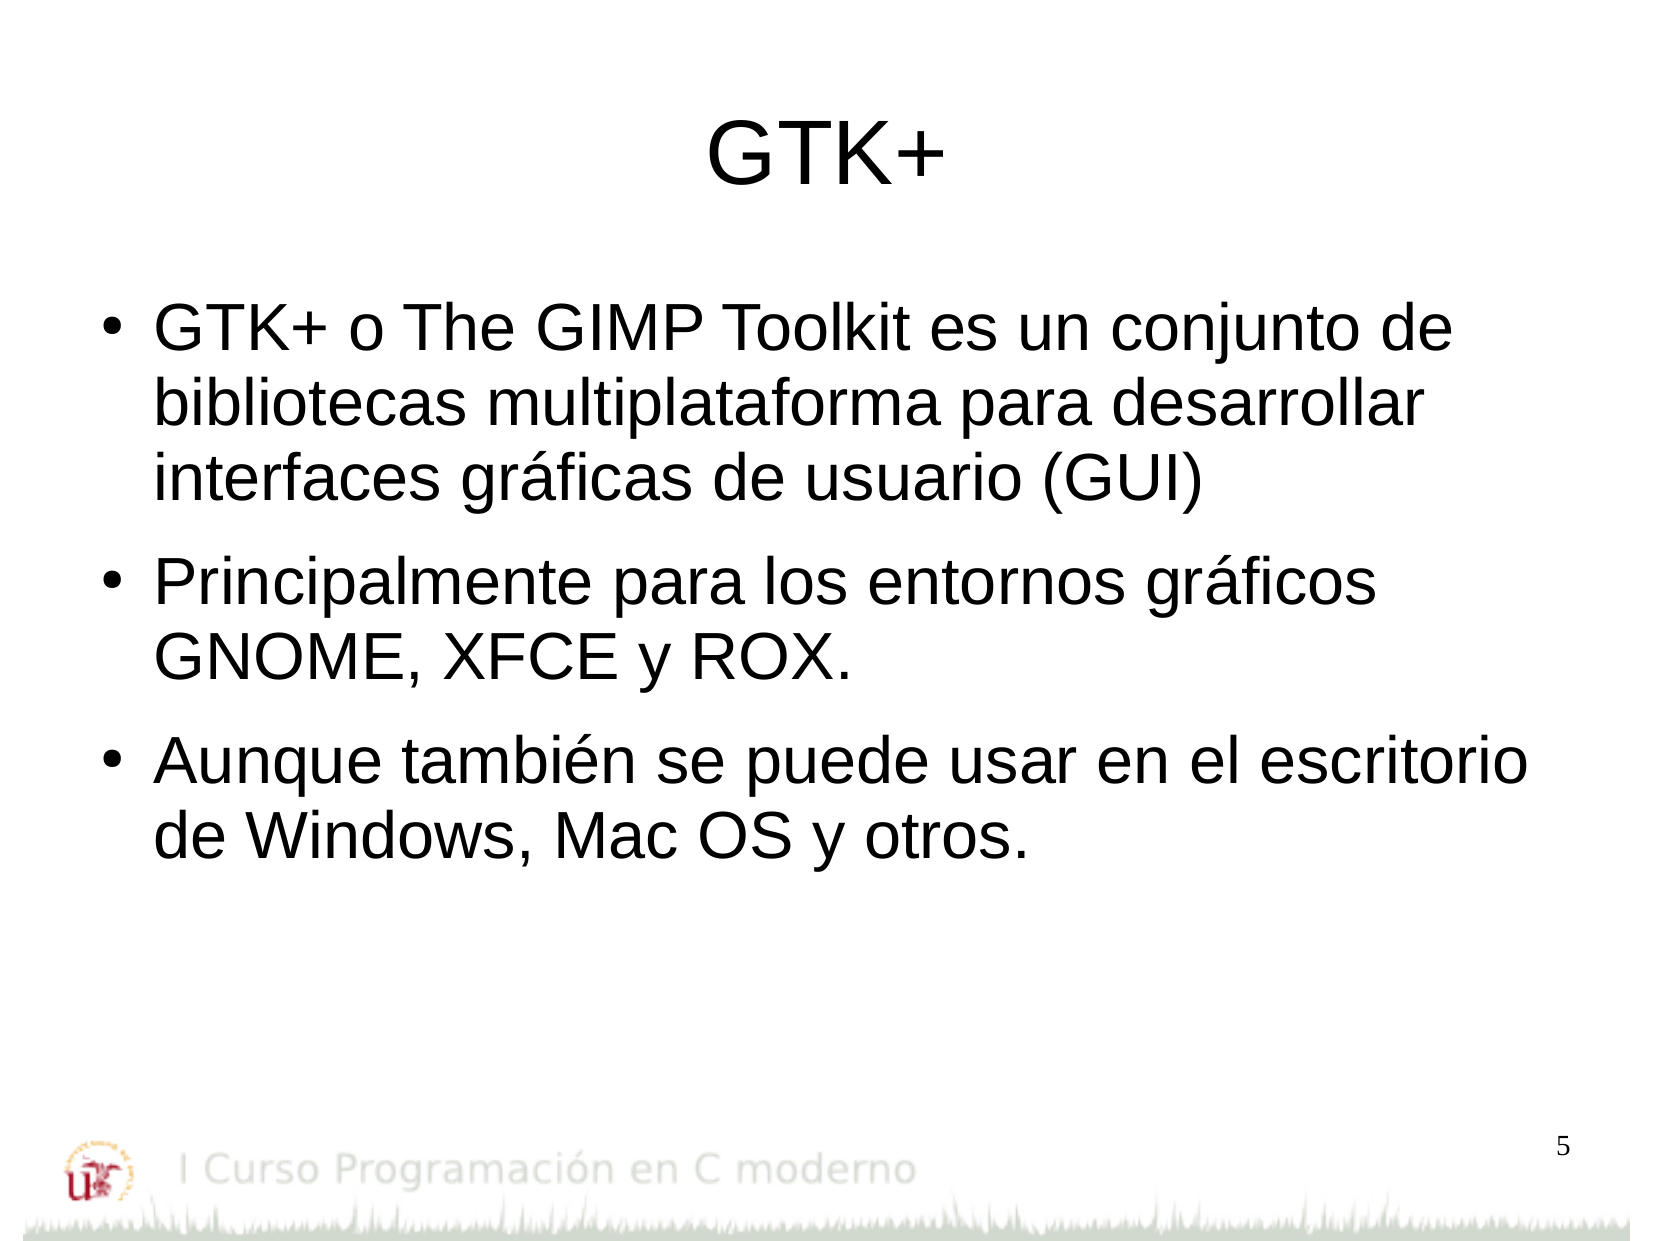

# GTK+
GTK+ o The GIMP Toolkit es un conjunto de bibliotecas multiplataforma para desarrollar interfaces gráficas de usuario (GUI)
Principalmente para los entornos gráficos GNOME, XFCE y ROX.
Aunque también se puede usar en el escritorio de Windows, Mac OS y otros.
5